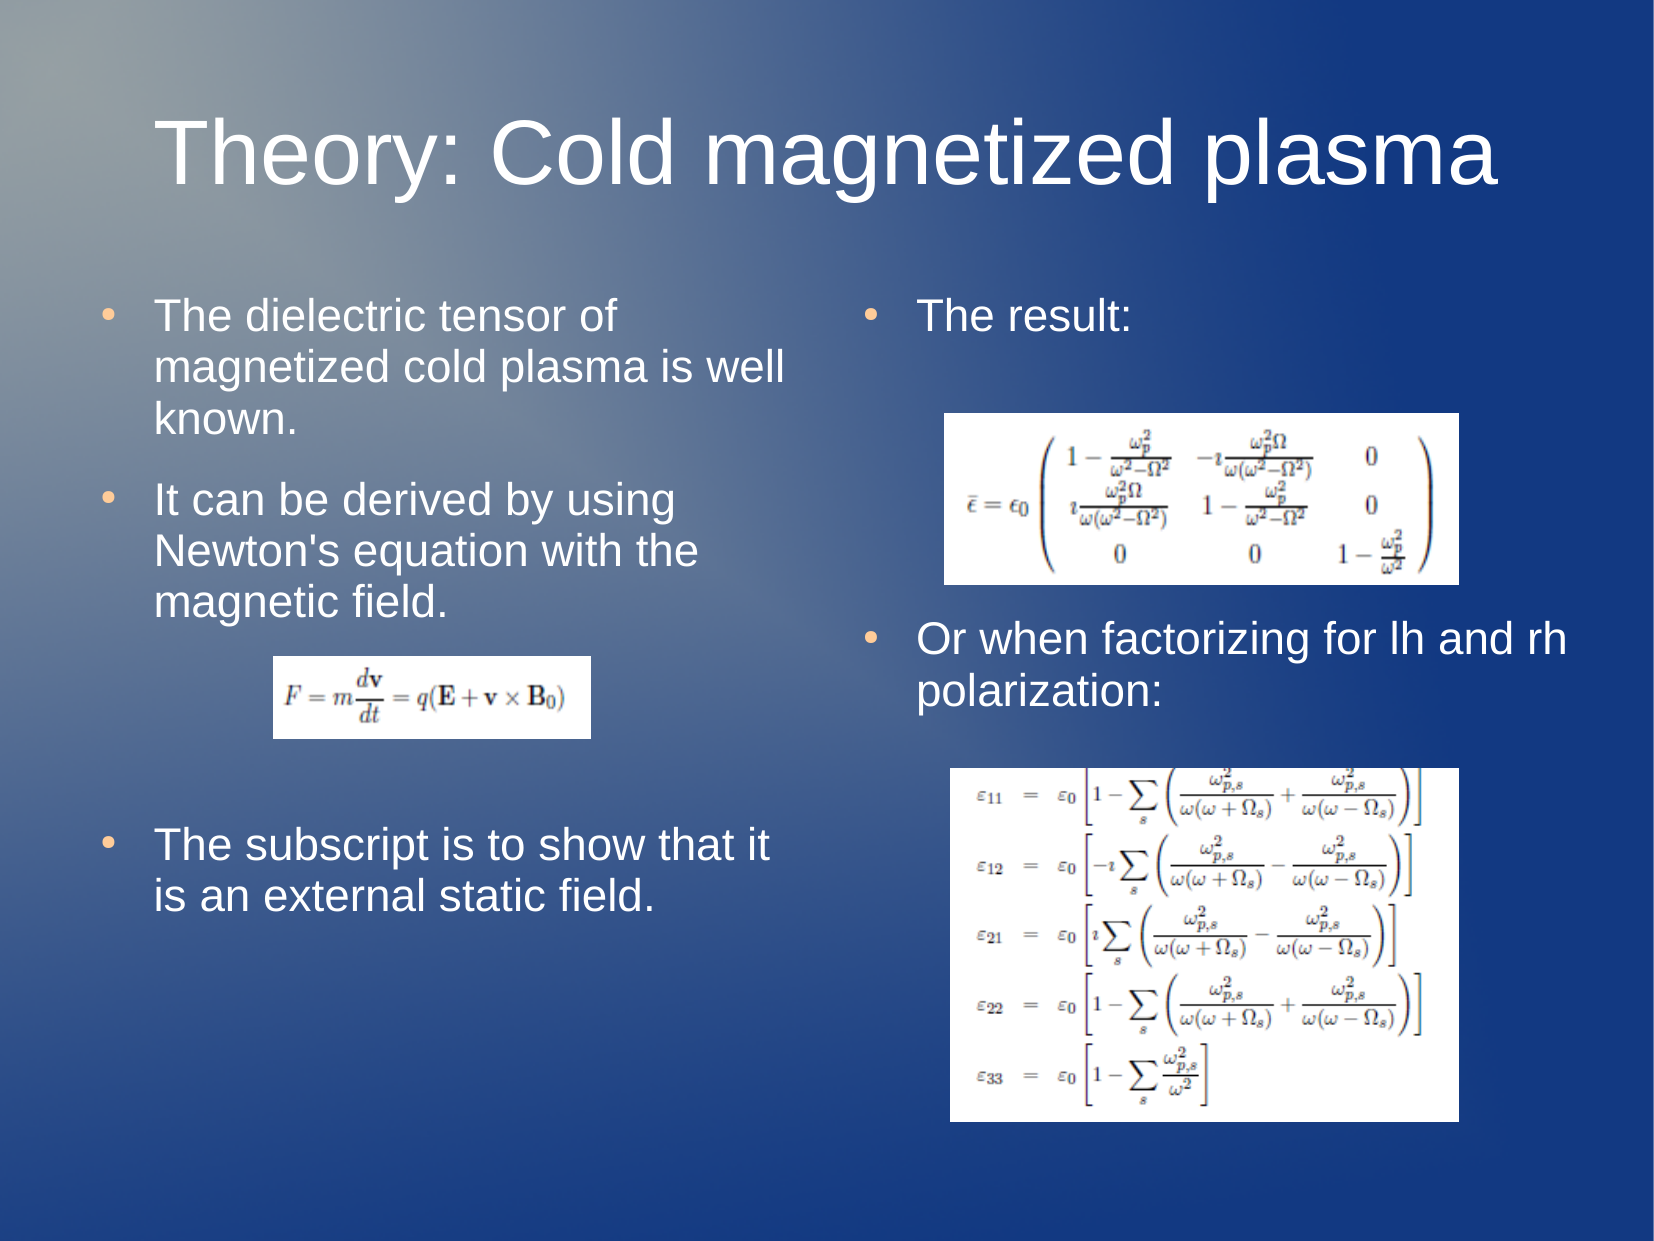

# Theory: Cold magnetized plasma
The dielectric tensor of magnetized cold plasma is well known.
It can be derived by using Newton's equation with the magnetic field.
The subscript is to show that it is an external static field.
The result:
Or when factorizing for lh and rh polarization: